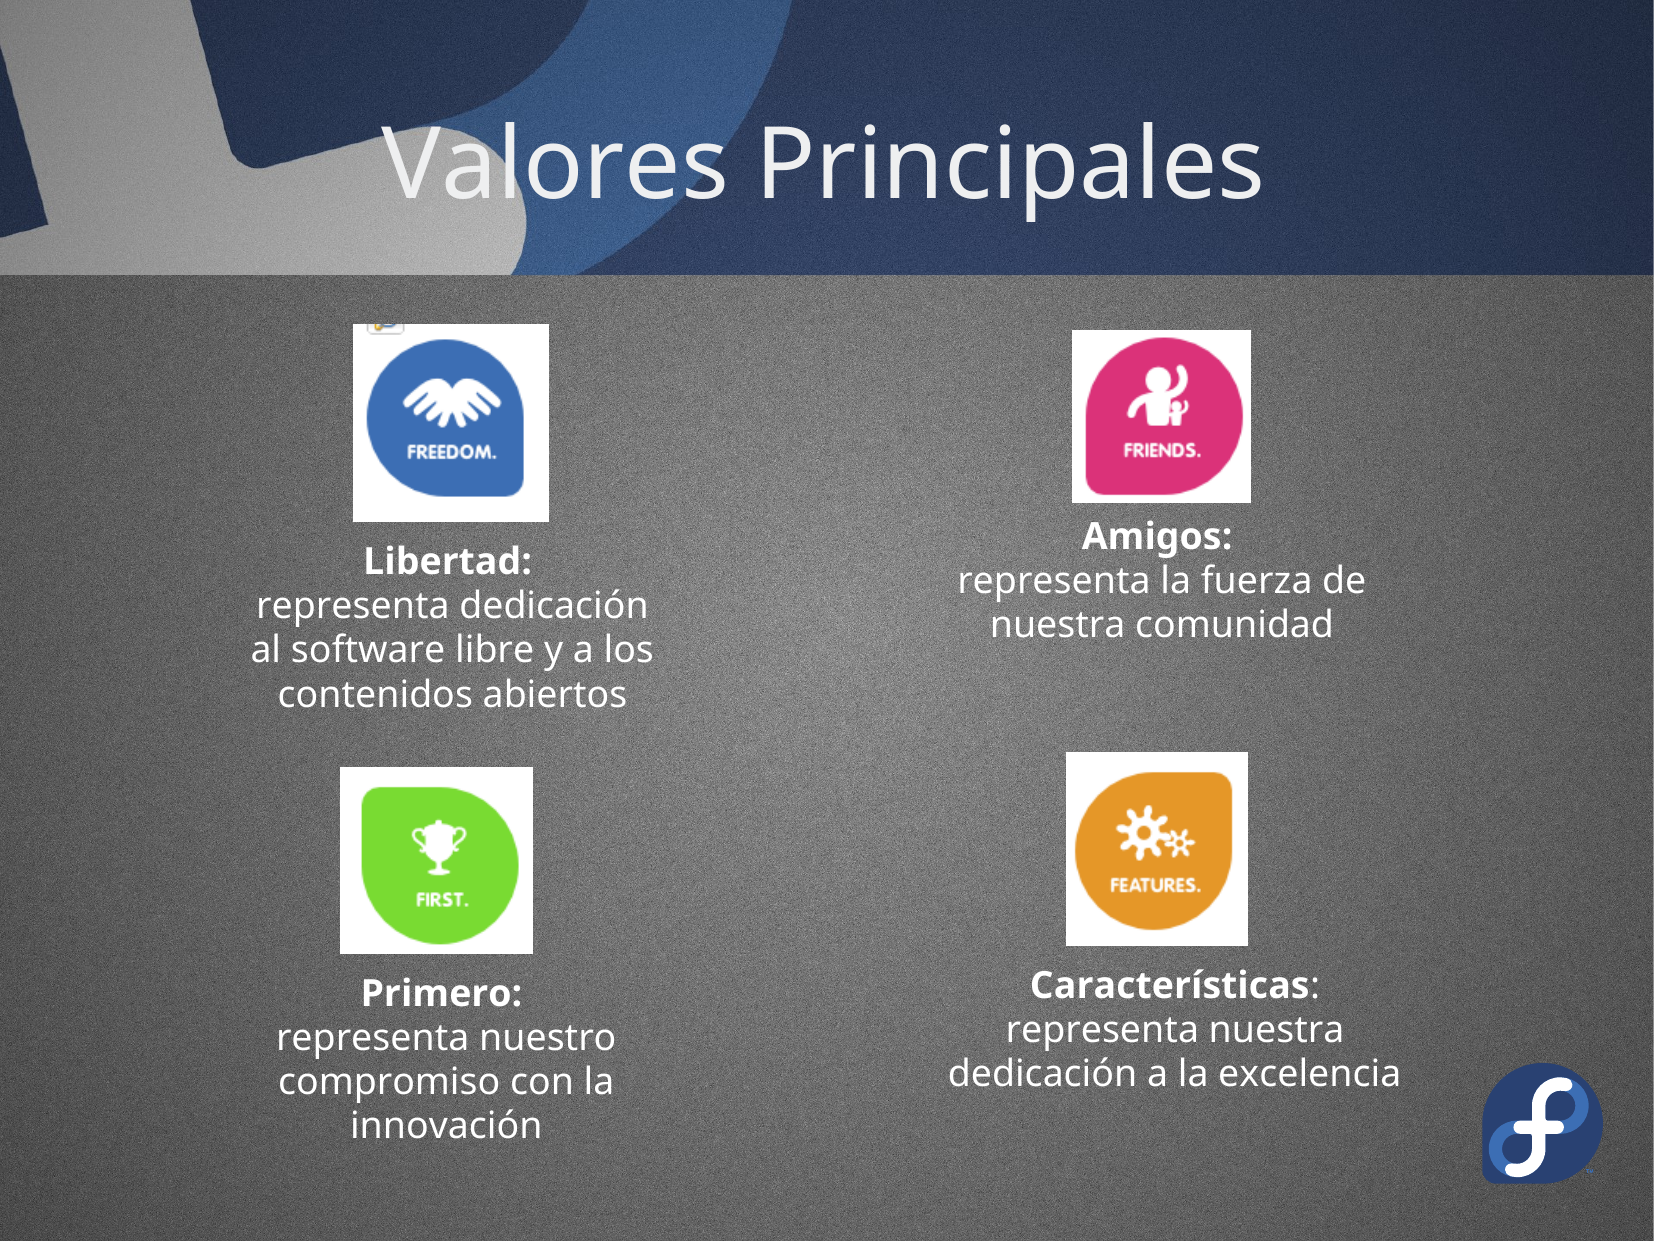

Valores Principales
Amigos:
representa la fuerza de nuestra comunidad
Libertad:
representa dedicación al software libre y a los contenidos abiertos
Características: representa nuestra dedicación a la excelencia
Primero:
representa nuestro compromiso con la innovación